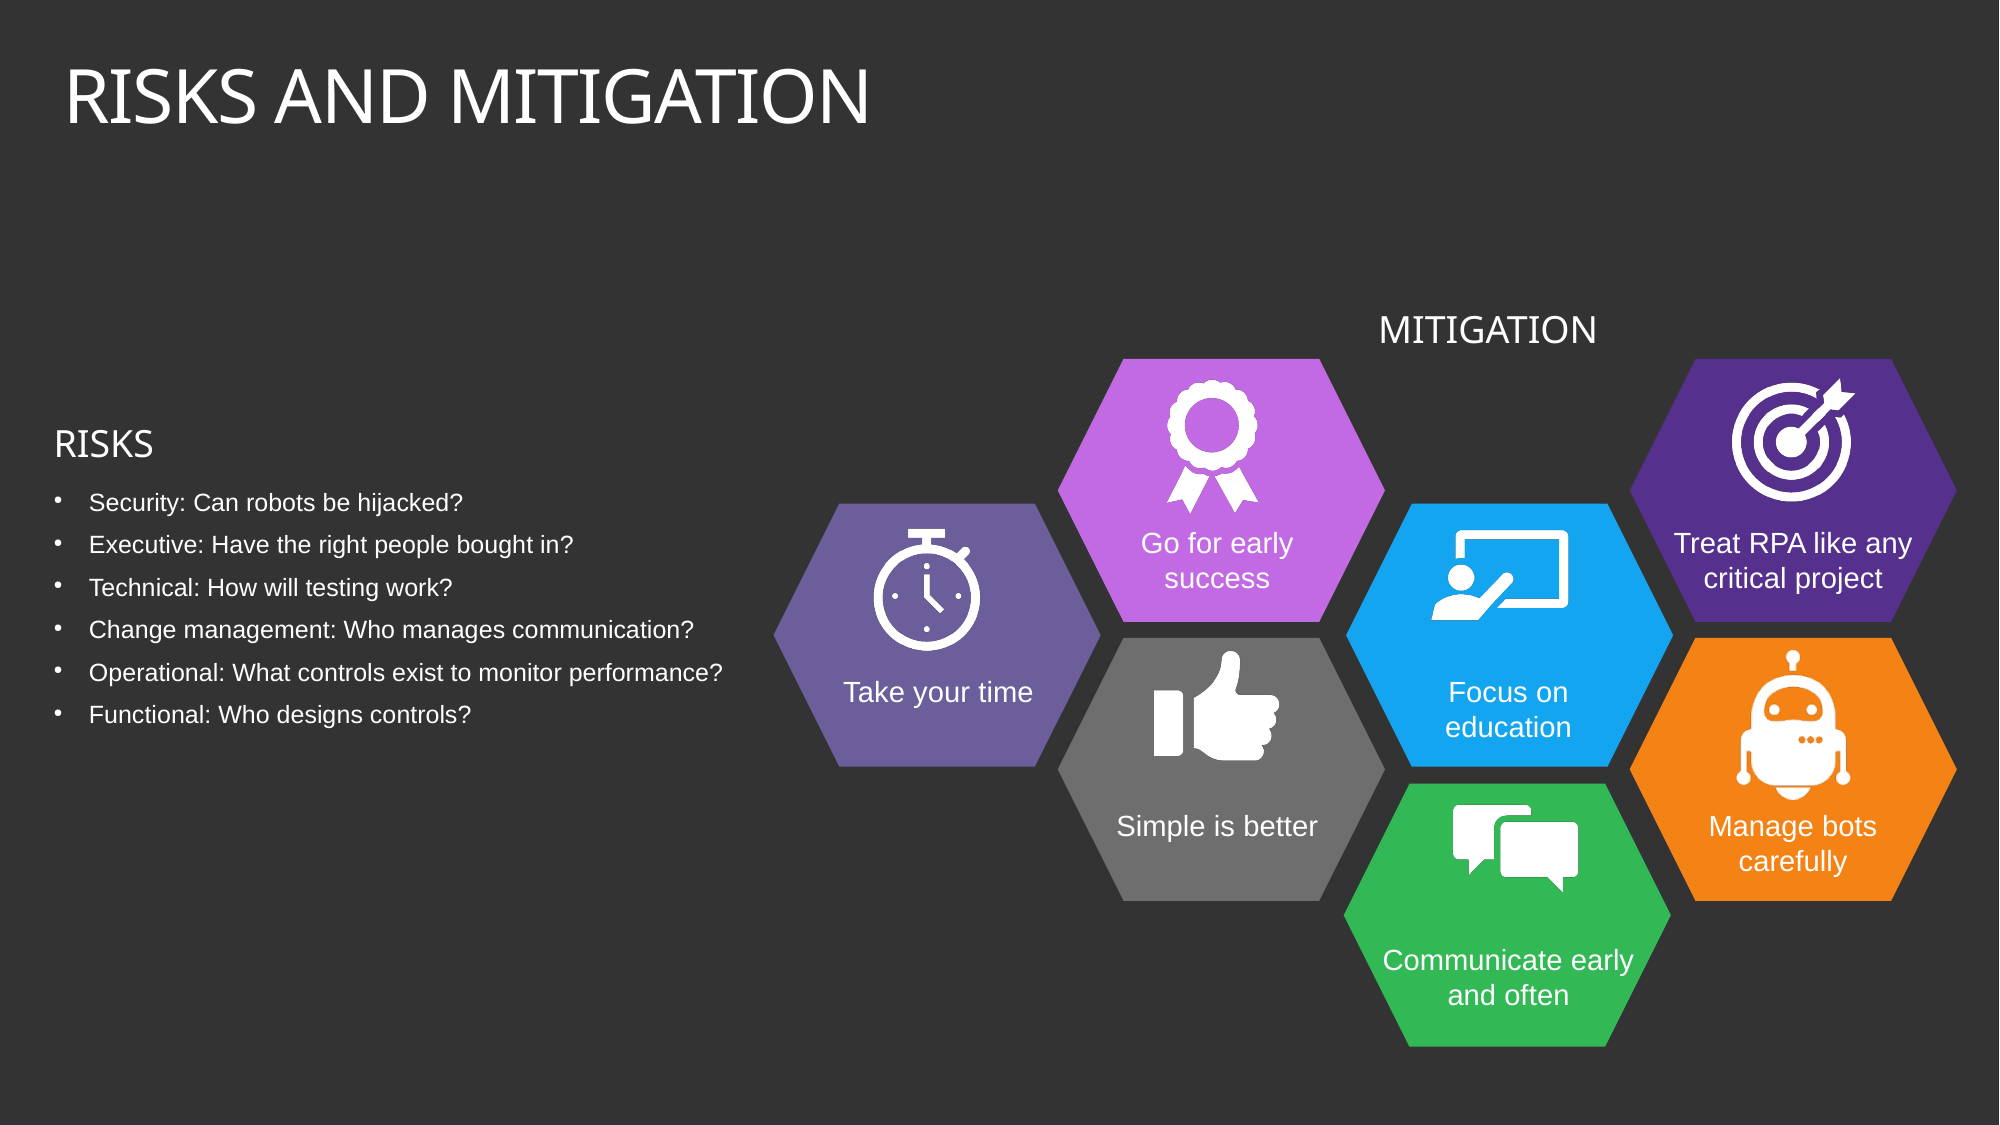

# Risks and mitigation
MITIGATION
RISKS
Security: Can robots be hijacked?
Executive: Have the right people bought in?
Technical: How will testing work?
Change management: Who manages communication?
Operational: What controls exist to monitor performance?
Functional: Who designs controls?
Go for early success
Treat RPA like any critical project
Take your time
Focus on education
Simple is better
Manage bots carefully
Communicate early and often